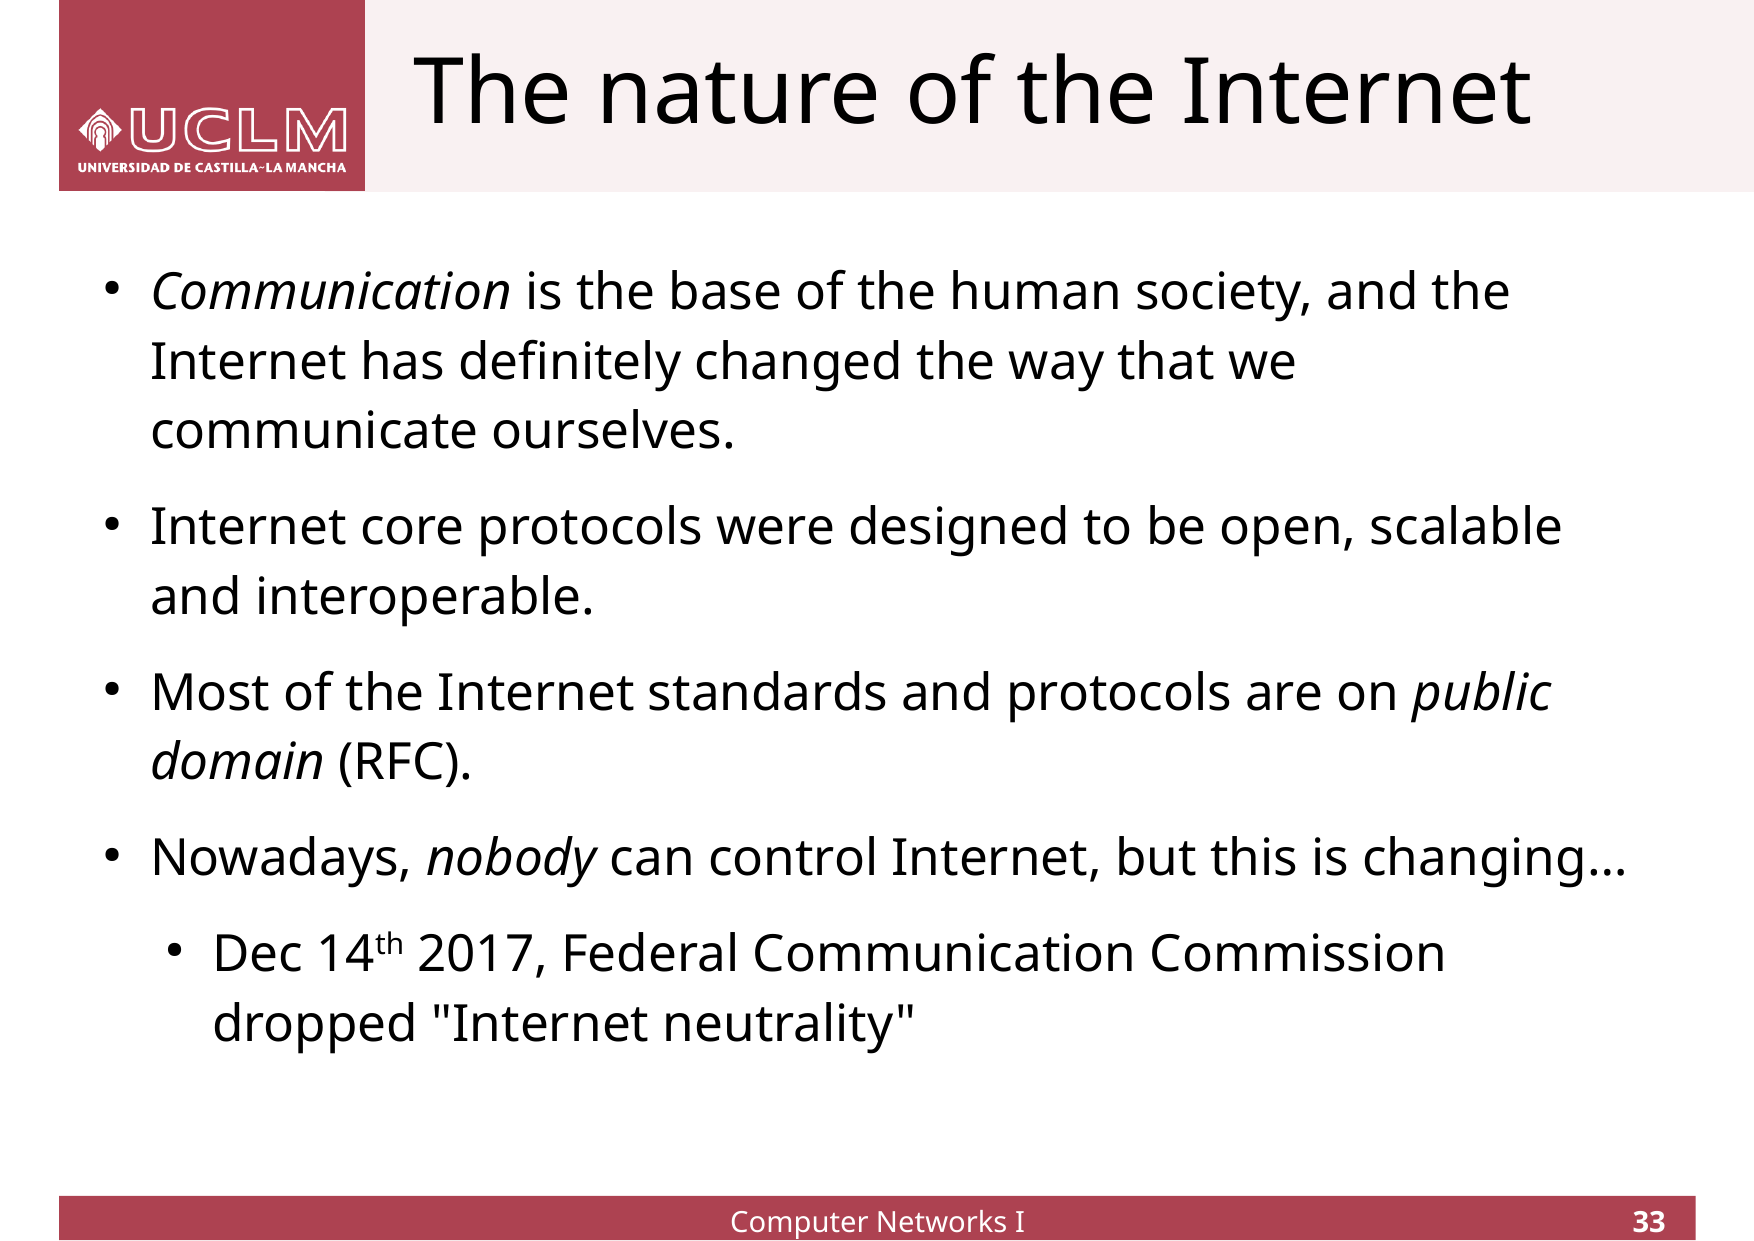

# The nature of the Internet
Communication is the base of the human society, and the Internet has definitely changed the way that we communicate ourselves.
Internet core protocols were designed to be open, scalable and interoperable.
Most of the Internet standards and protocols are on public domain (RFC).
Nowadays, nobody can control Internet, but this is changing…
Dec 14th 2017, Federal Communication Commission dropped "Internet neutrality"
Computer Networks I
33